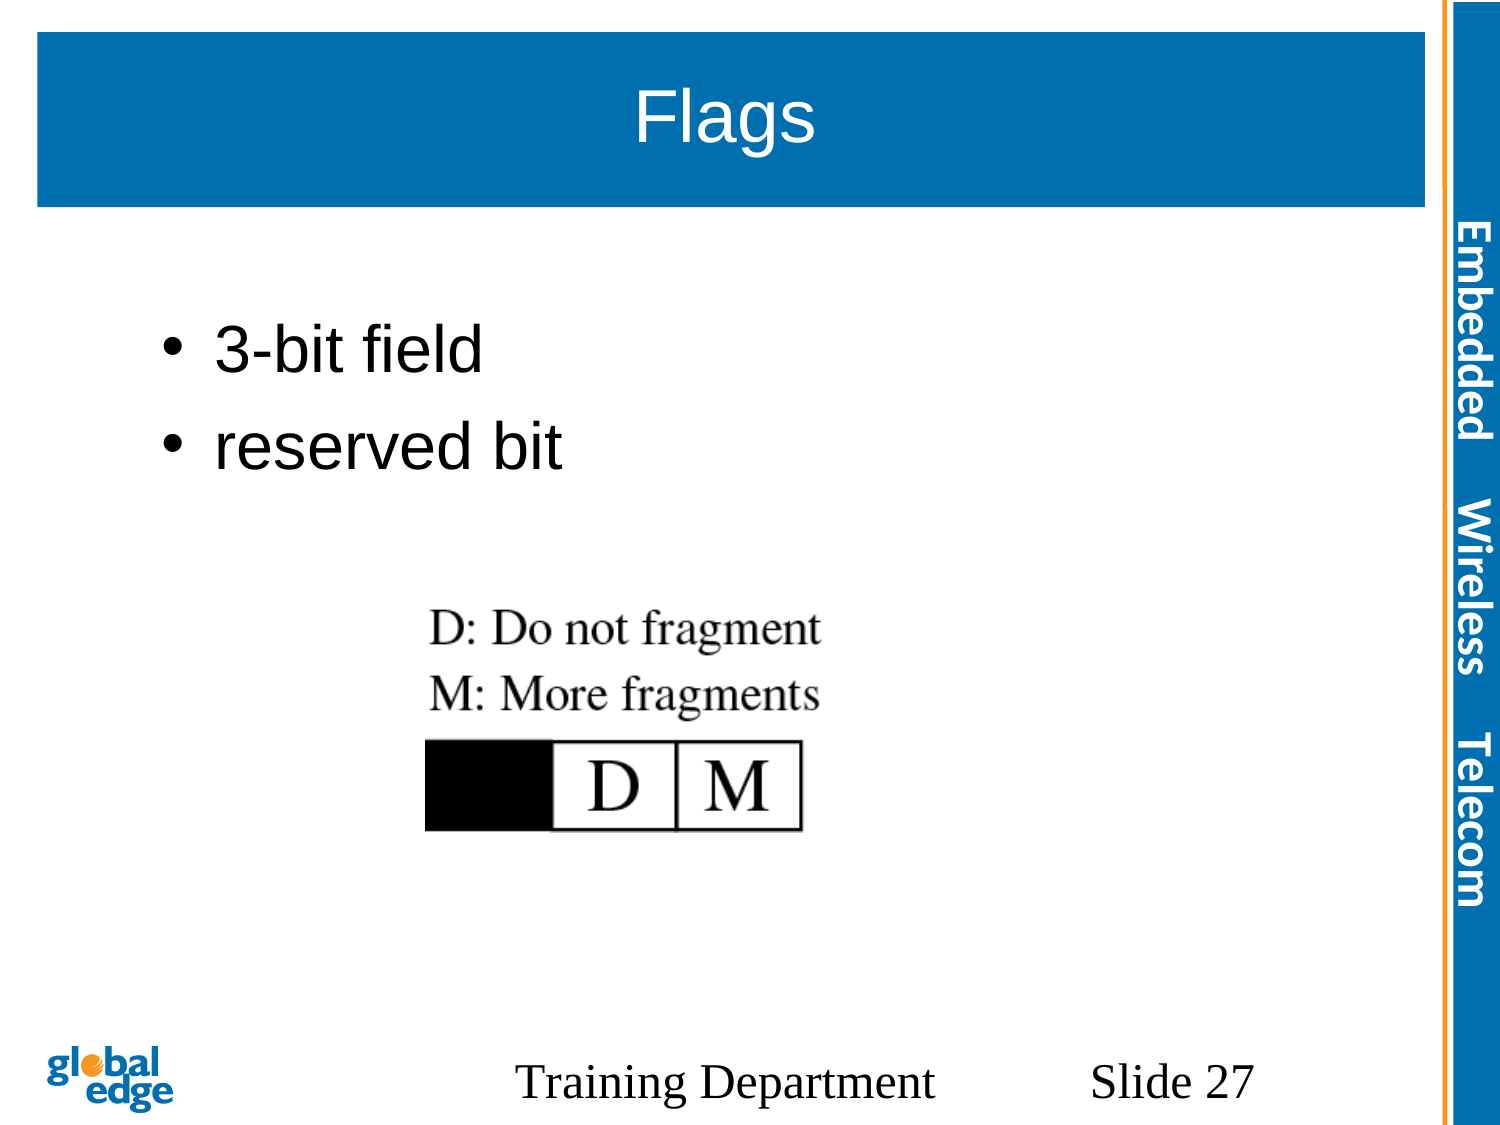

# Flags
3-bit field
reserved bit
27